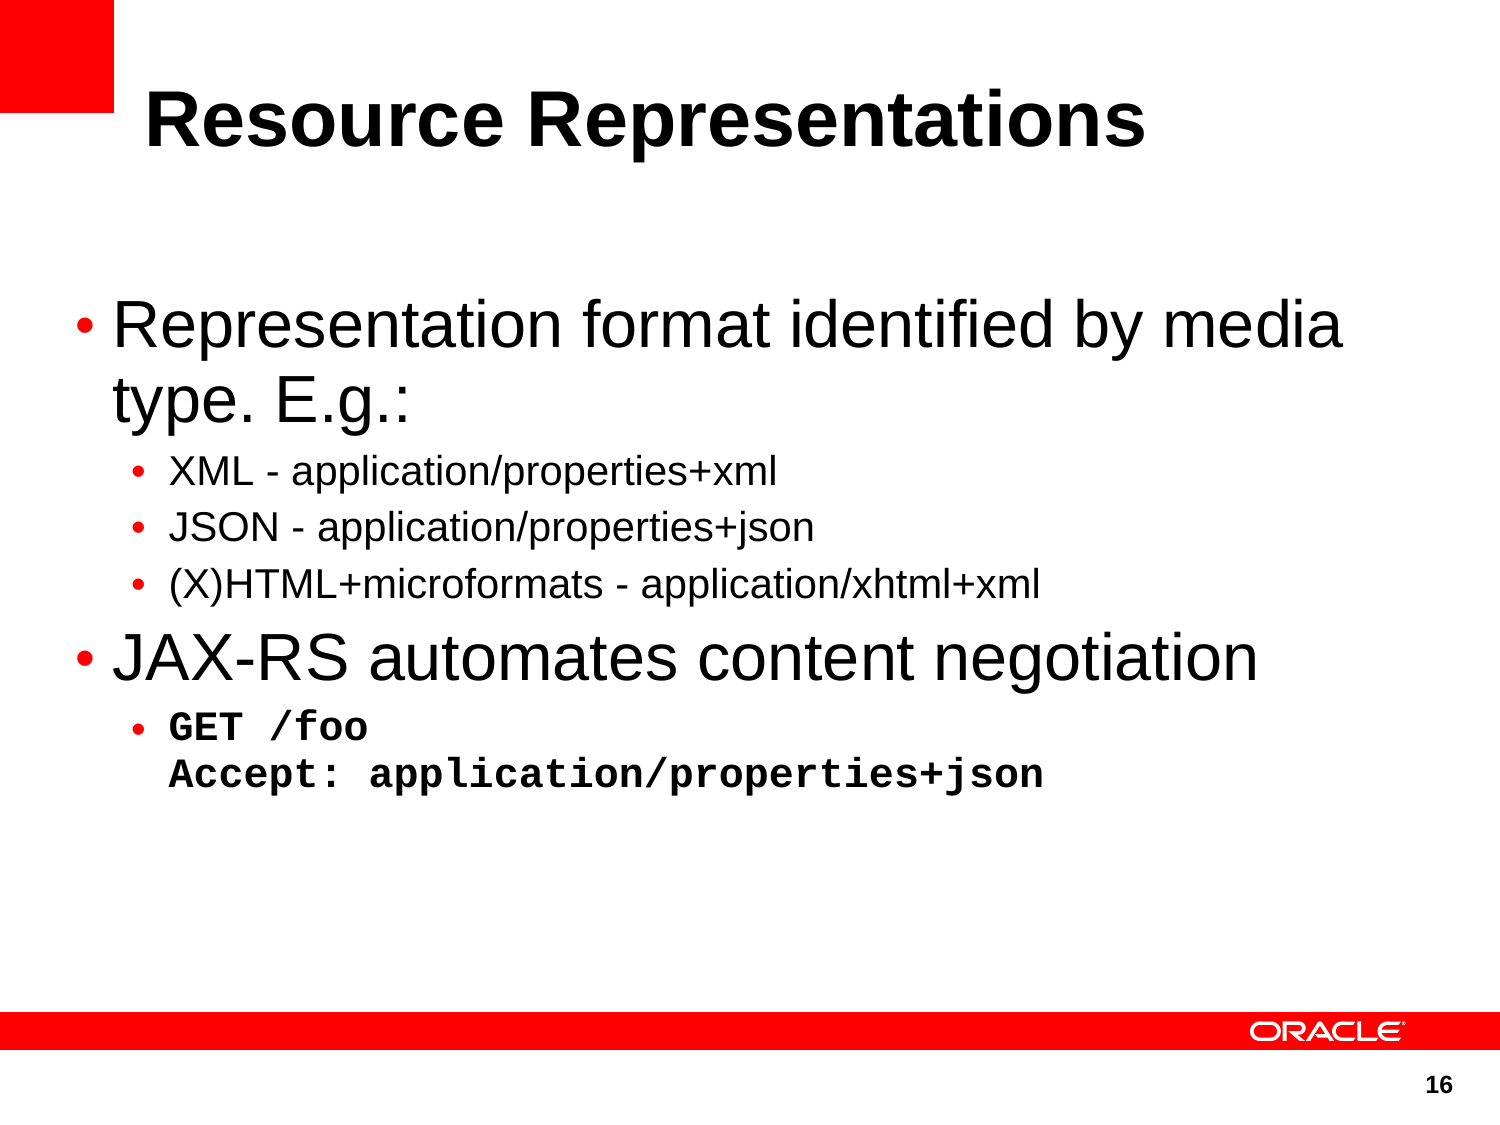

# Resource Representations
Representation format identified by media type. E.g.:
XML - application/properties+xml
JSON - application/properties+json
(X)HTML+microformats - application/xhtml+xml
JAX-RS automates content negotiation
GET /foo
Accept: application/properties+json